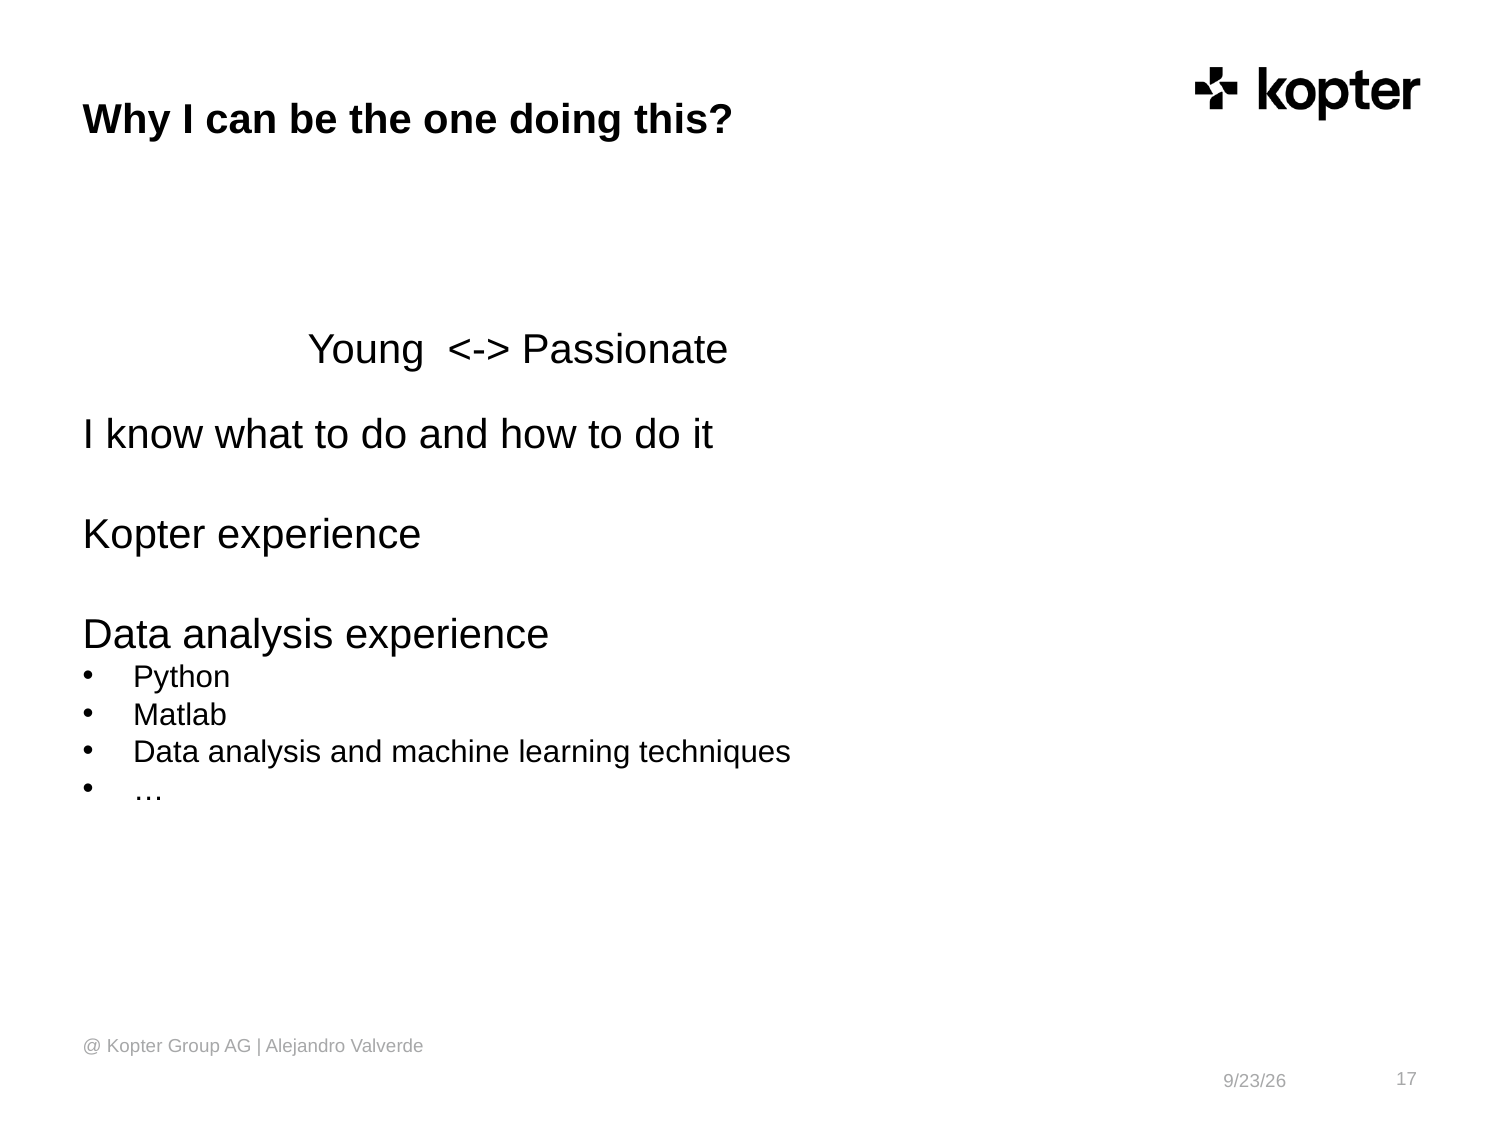

# Why I can be the one doing this?
			Young <-> Passionate
I know what to do and how to do it
Kopter experience
Data analysis experience
Python
Matlab
Data analysis and machine learning techniques
…
@ Kopter Group AG | Alejandro Valverde